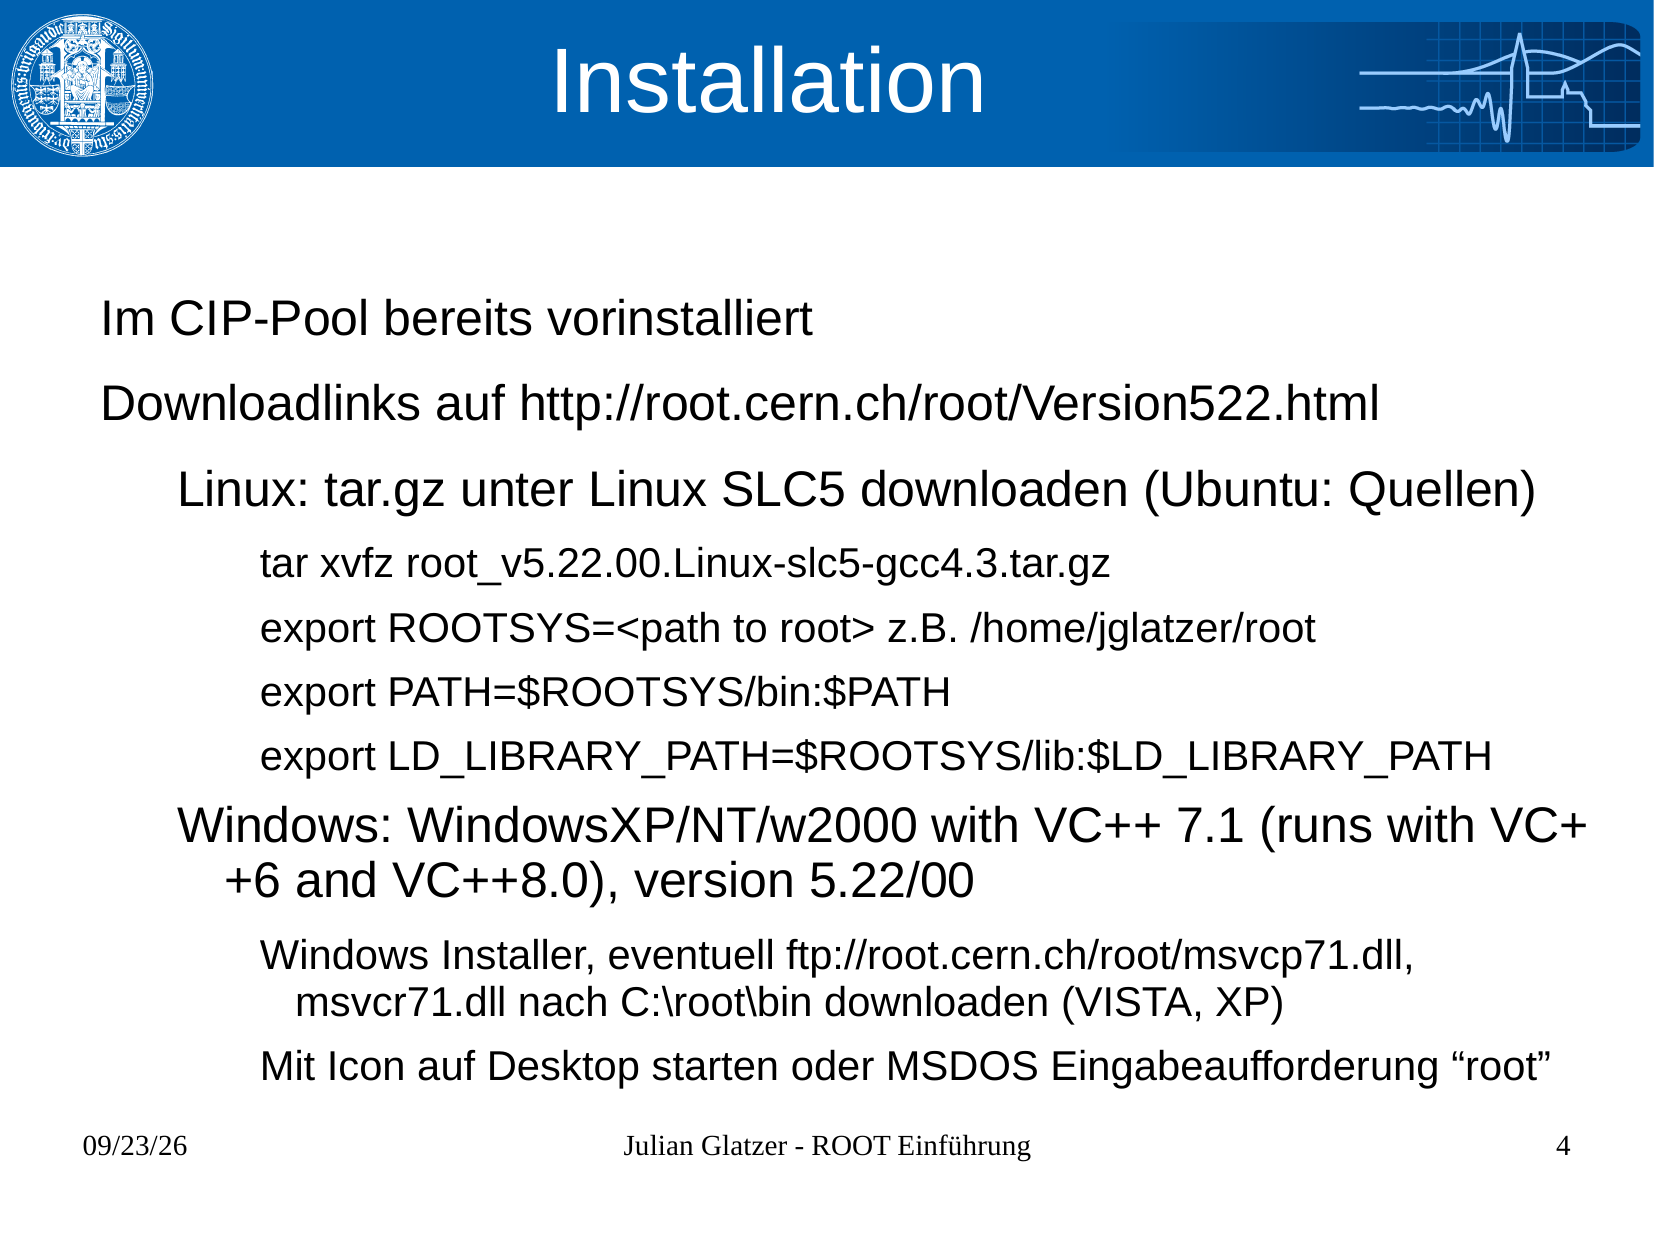

# Installation
Im CIP-Pool bereits vorinstalliert
Downloadlinks auf http://root.cern.ch/root/Version522.html
Linux: tar.gz unter Linux SLC5 downloaden (Ubuntu: Quellen)
tar xvfz root_v5.22.00.Linux-slc5-gcc4.3.tar.gz
export ROOTSYS=<path to root> z.B. /home/jglatzer/root
export PATH=$ROOTSYS/bin:$PATH
export LD_LIBRARY_PATH=$ROOTSYS/lib:$LD_LIBRARY_PATH
Windows: WindowsXP/NT/w2000 with VC++ 7.1 (runs with VC++6 and VC++8.0), version 5.22/00
Windows Installer, eventuell ftp://root.cern.ch/root/msvcp71.dll, msvcr71.dll nach C:\root\bin downloaden (VISTA, XP)
Mit Icon auf Desktop starten oder MSDOS Eingabeaufforderung “root”
Julian Glatzer - ROOT Einführung
4